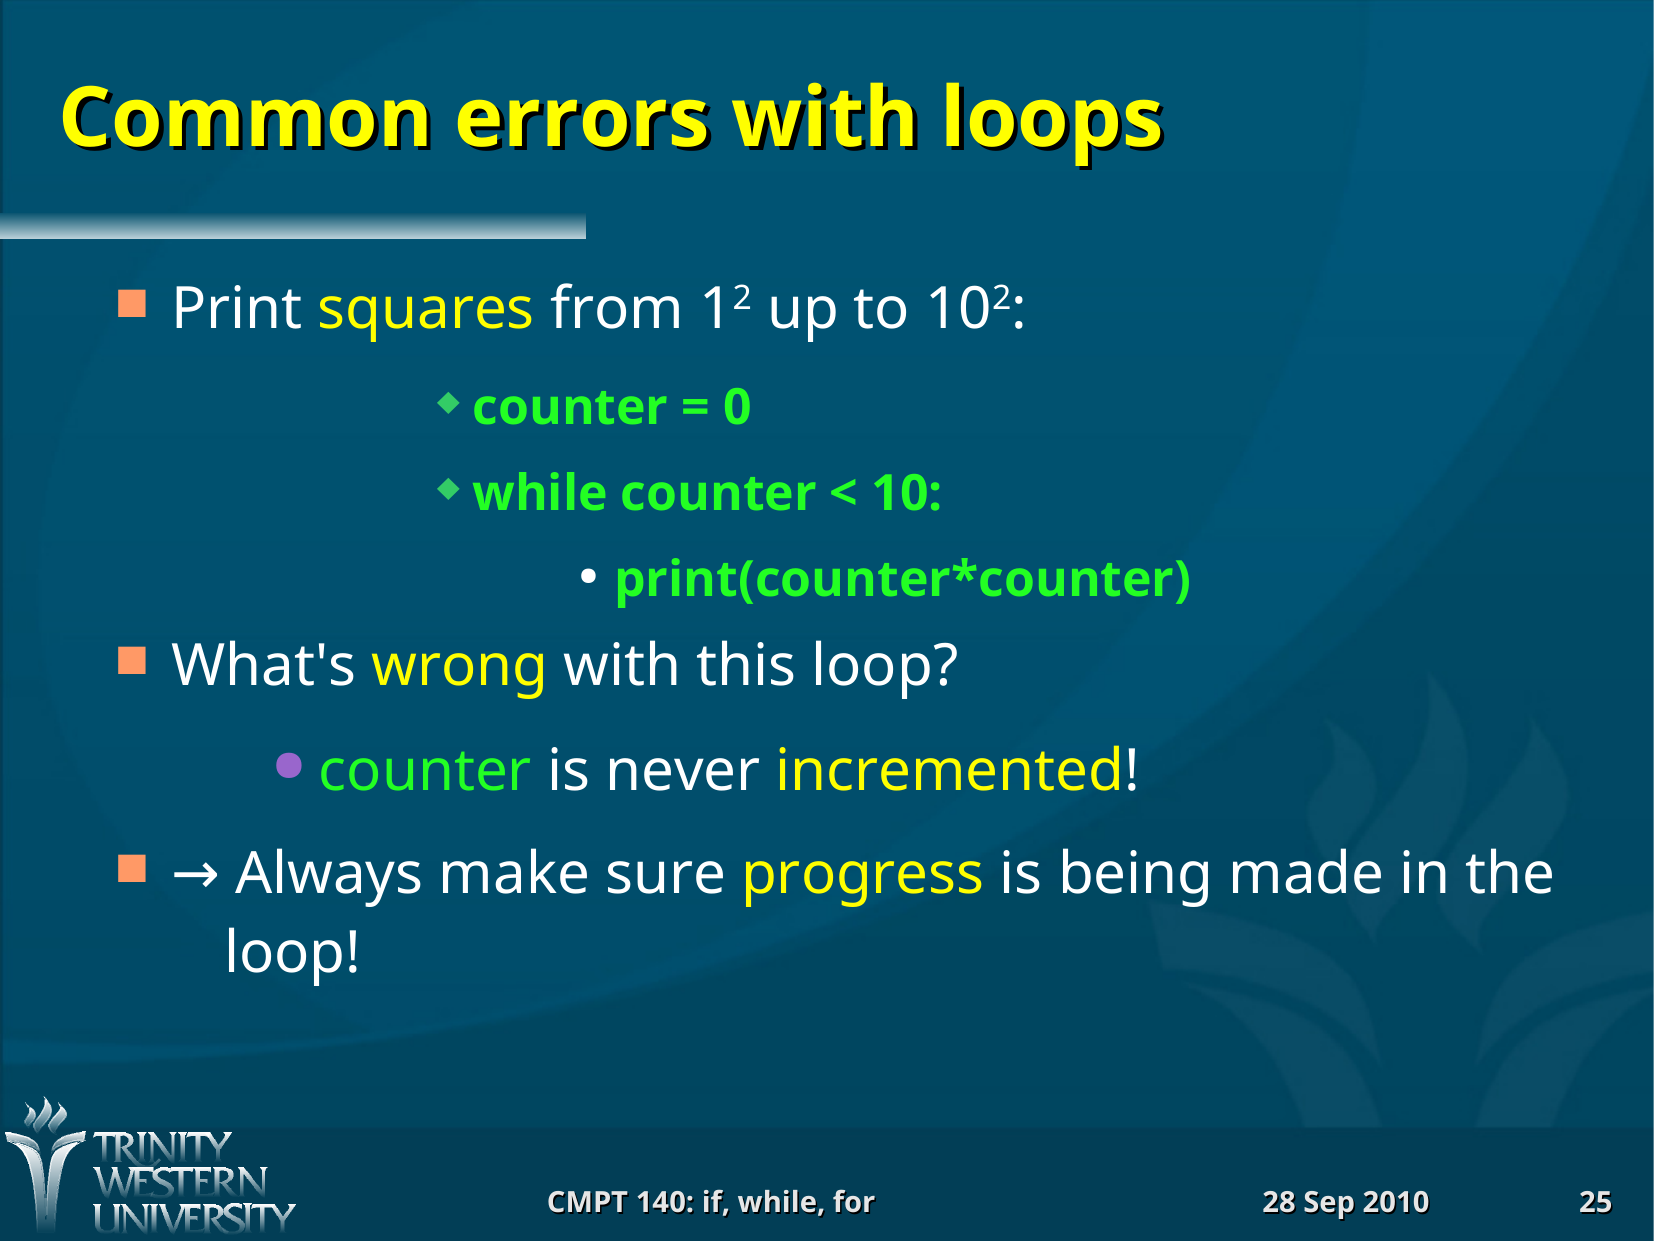

# Common errors with loops
Print squares from 12 up to 102:
counter = 0
while counter < 10:
print(counter*counter)
What's wrong with this loop?
counter is never incremented!
→ Always make sure progress is being made in the loop!
CMPT 140: if, while, for
28 Sep 2010
25